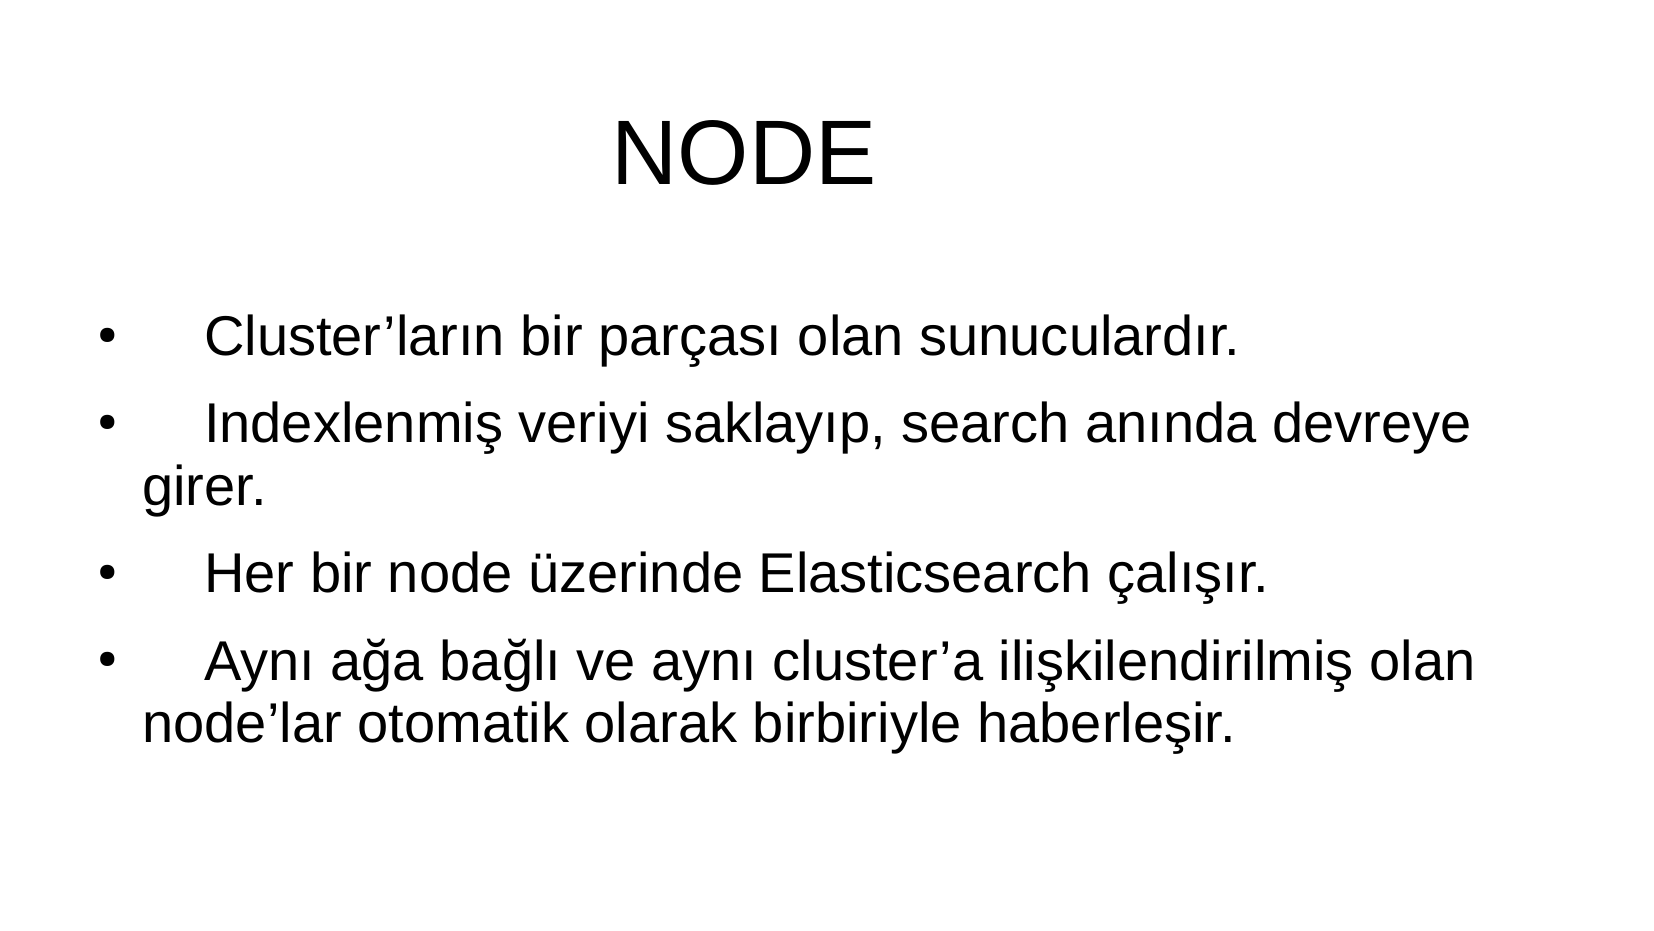

# NODE
 Cluster’ların bir parçası olan sunuculardır.
 Indexlenmiş veriyi saklayıp, search anında devreye girer.
 Her bir node üzerinde Elasticsearch çalışır.
 Aynı ağa bağlı ve aynı cluster’a ilişkilendirilmiş olan node’lar otomatik olarak birbiriyle haberleşir.